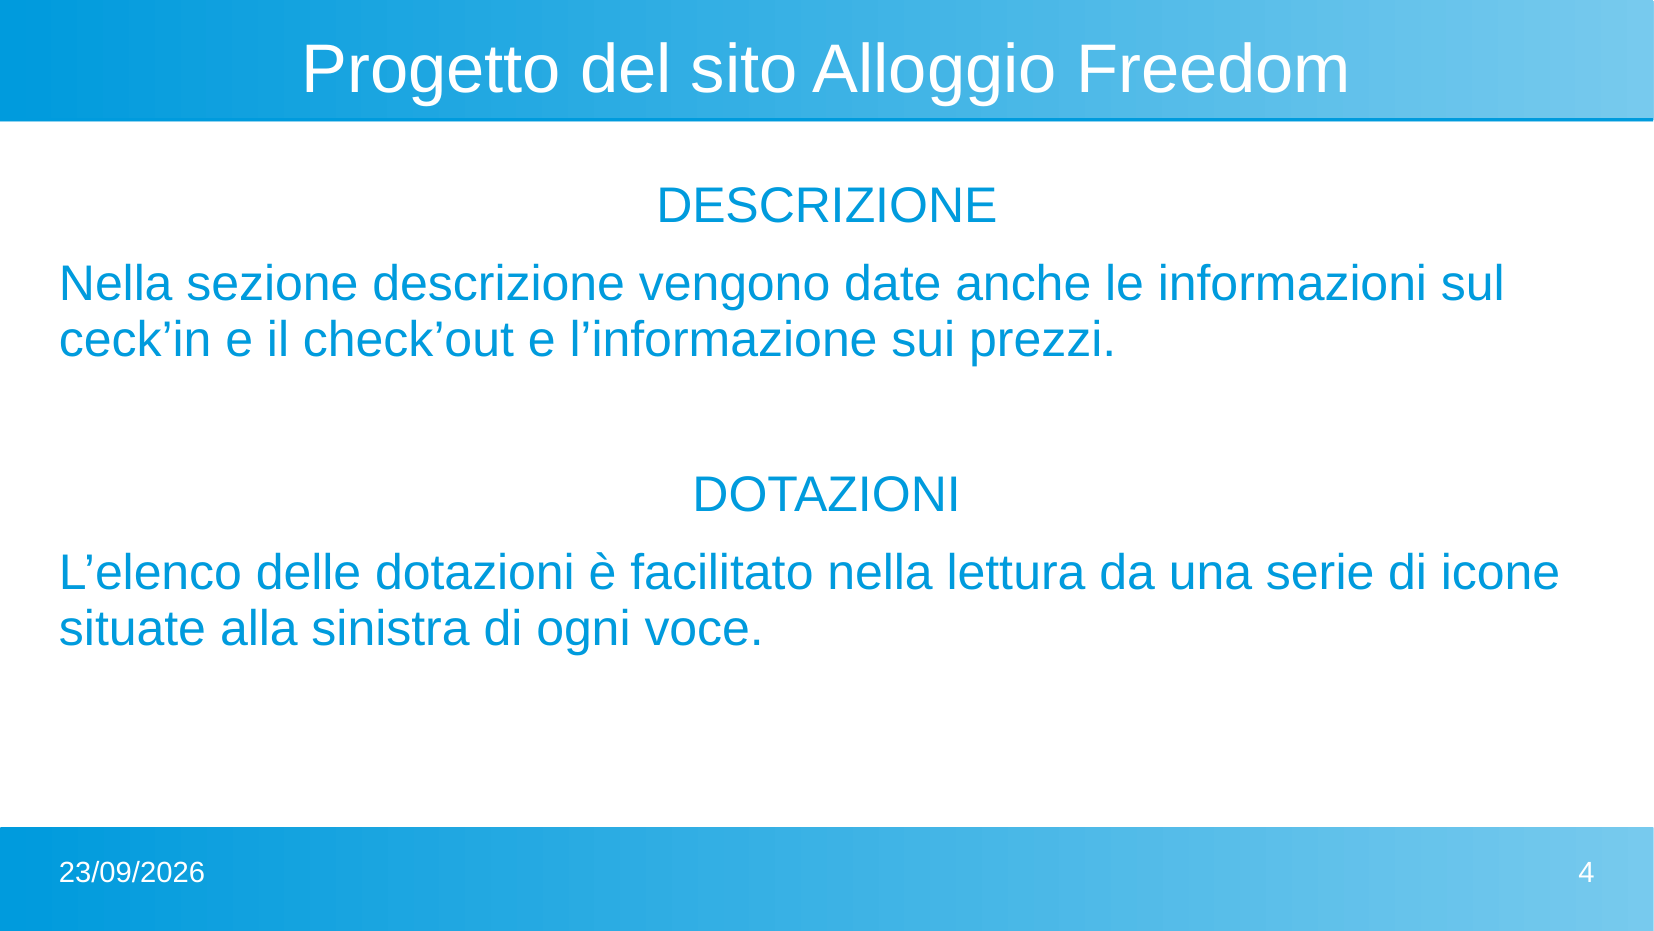

# Progetto del sito Alloggio Freedom
DESCRIZIONE
Nella sezione descrizione vengono date anche le informazioni sul ceck’in e il check’out e l’informazione sui prezzi.
DOTAZIONI
L’elenco delle dotazioni è facilitato nella lettura da una serie di icone situate alla sinistra di ogni voce.
4